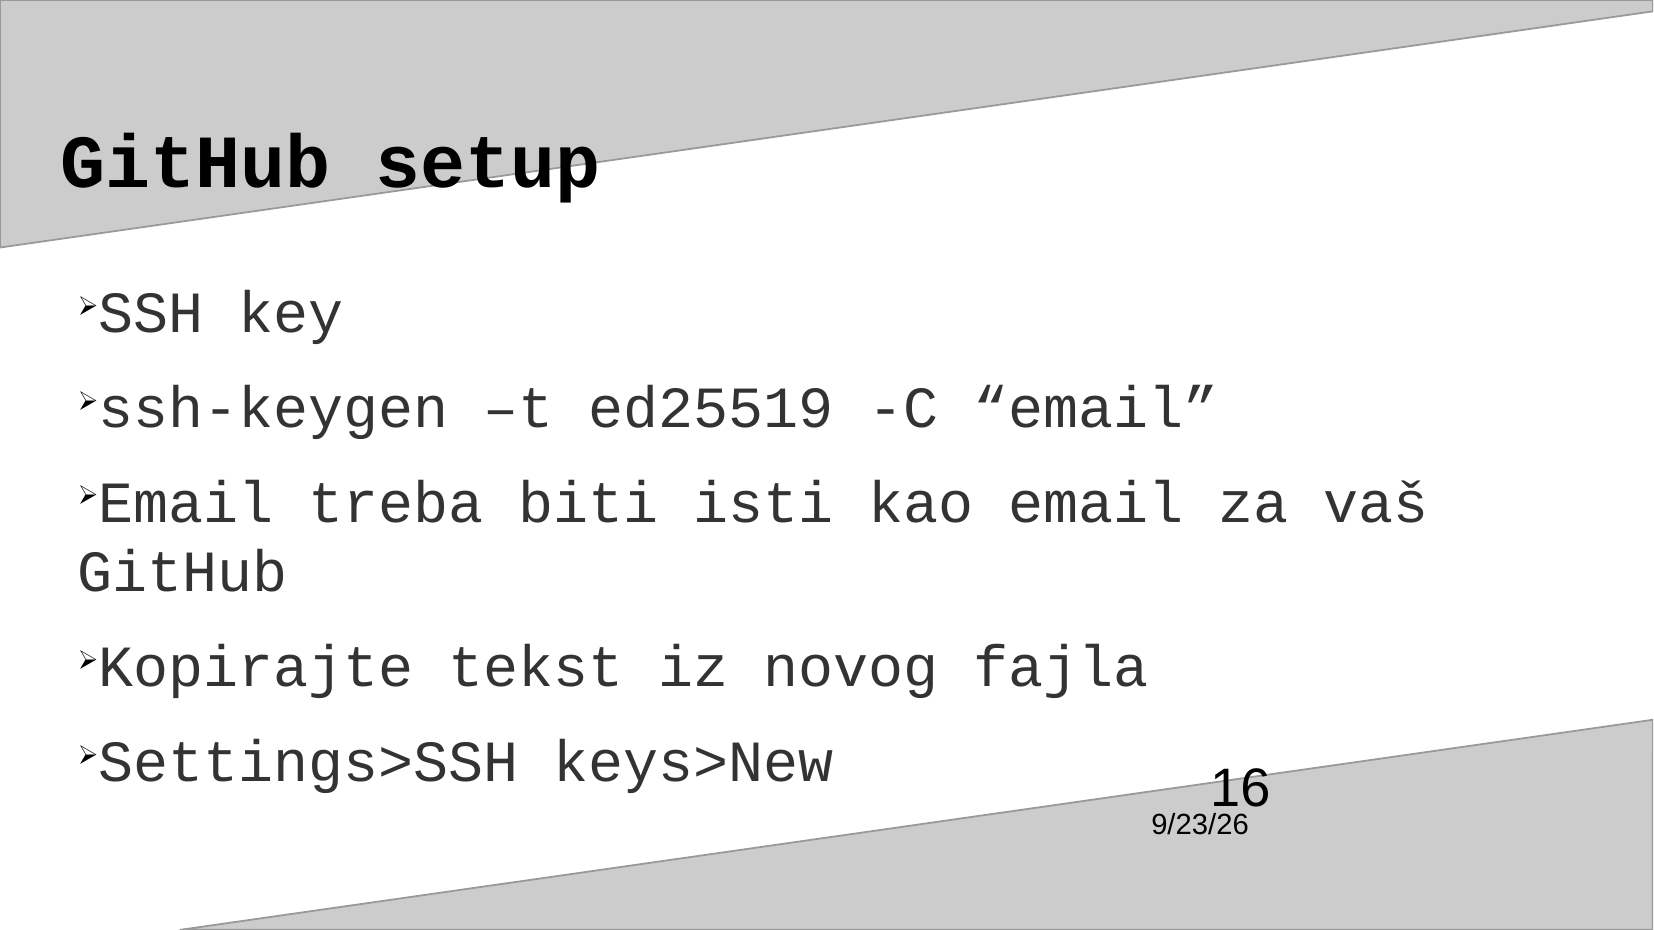

GitHub setup
# SSH key
ssh-keygen –t ed25519 -C “email”
Email treba biti isti kao email za vaš GitHub
Kopirajte tekst iz novog fajla
Settings>SSH keys>New
15